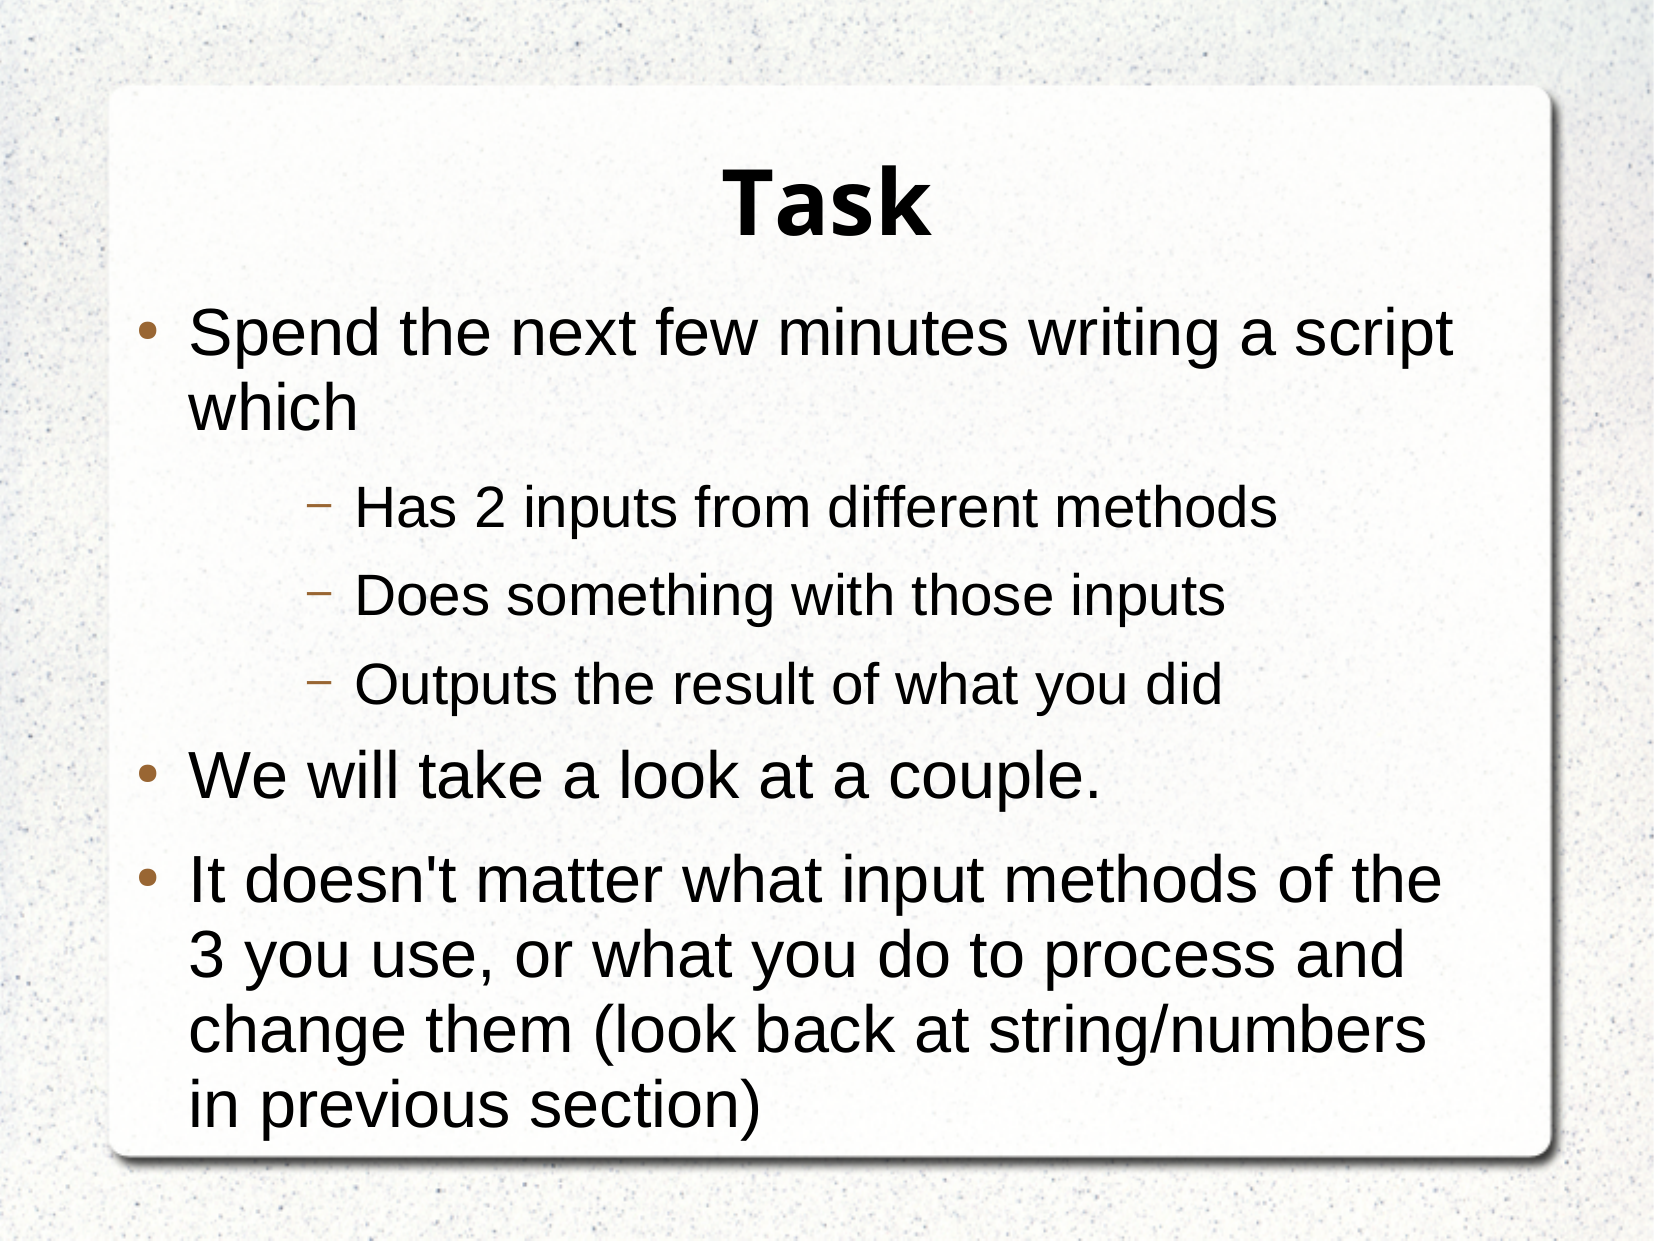

# Task
Spend the next few minutes writing a script which
Has 2 inputs from different methods
Does something with those inputs
Outputs the result of what you did
We will take a look at a couple.
It doesn't matter what input methods of the 3 you use, or what you do to process and change them (look back at string/numbers in previous section)